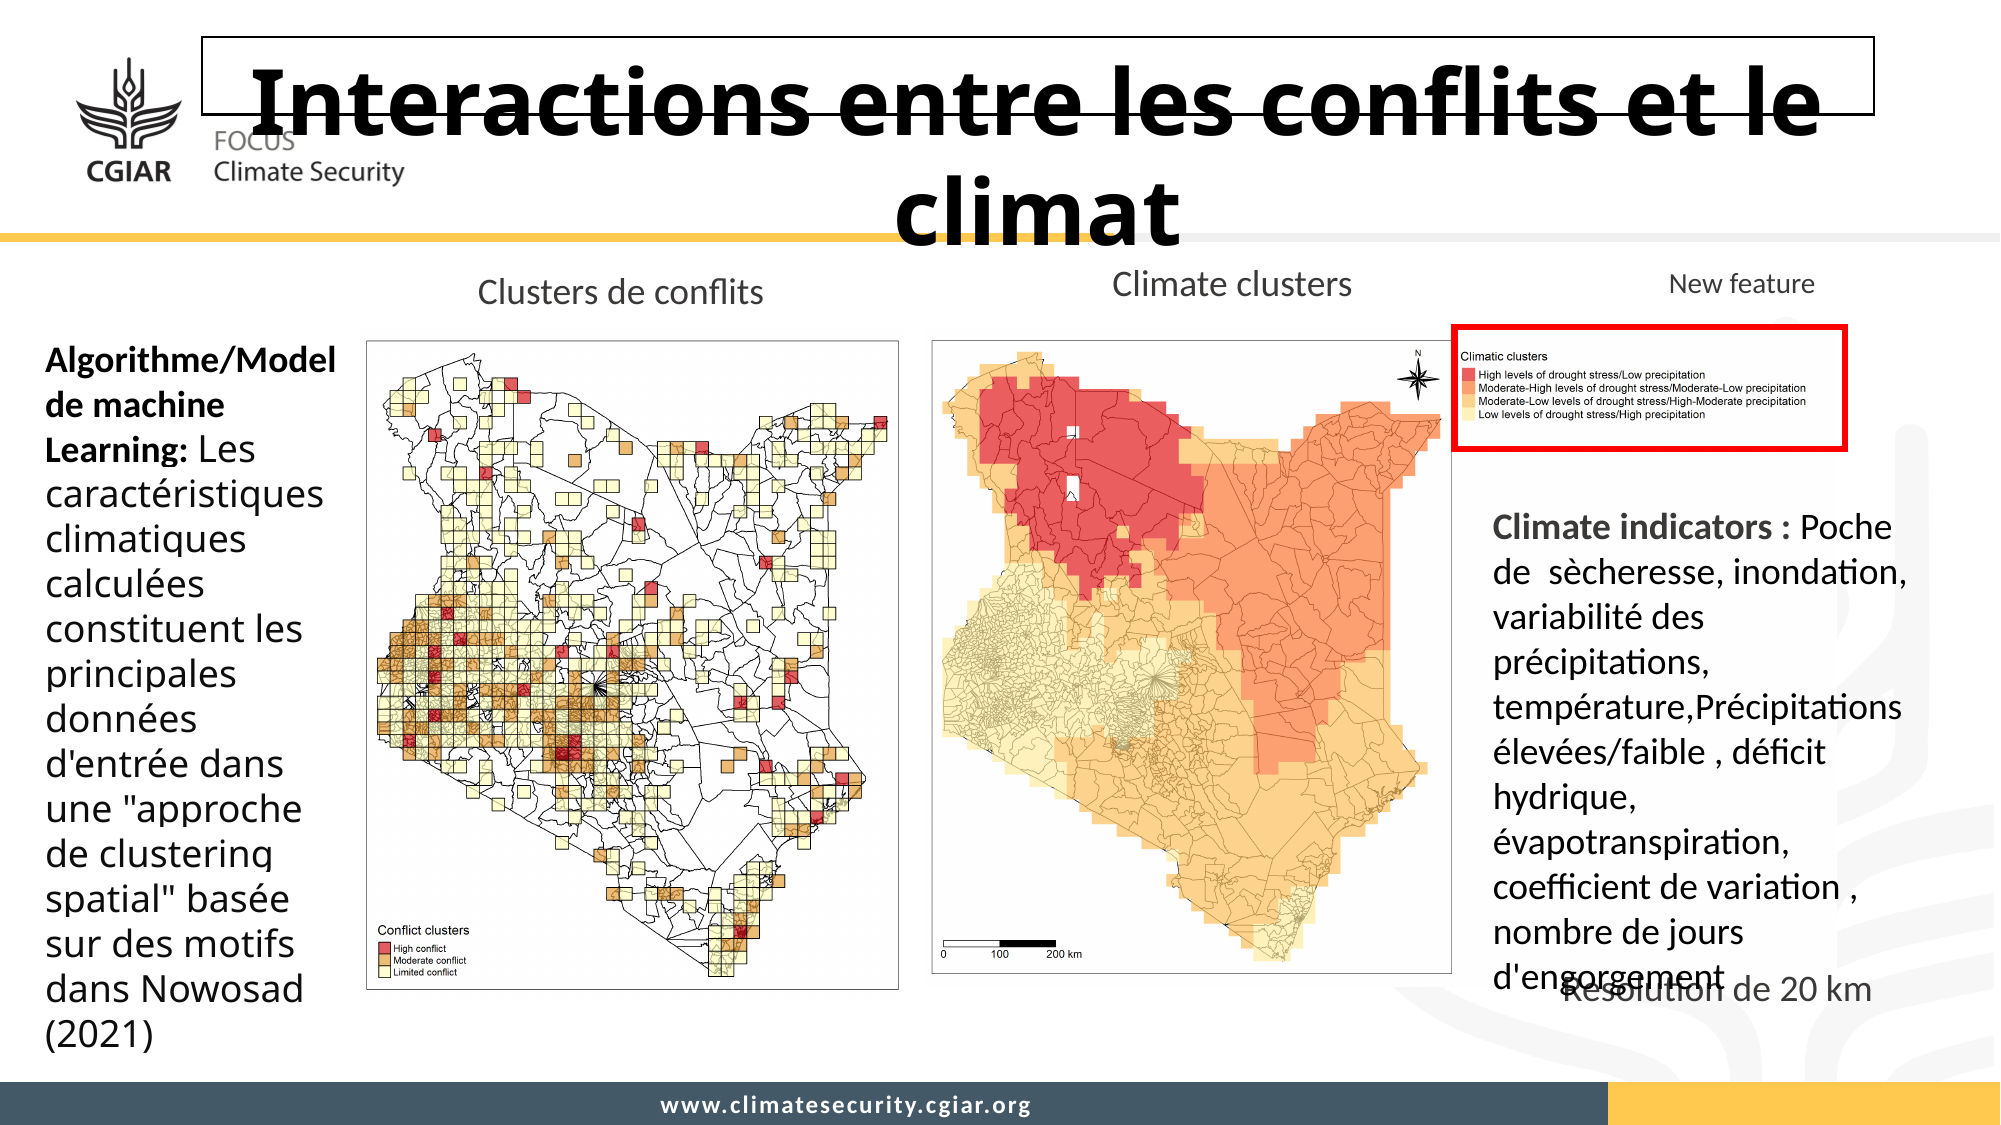

Interactions entre les conflits et le climat
Climate clusters
New feature
Clusters de conflits
Algorithme/Model de machine Learning: Les caractéristiques climatiques calculées constituent les principales données d'entrée dans une "approche de clustering spatial" basée sur des motifs dans Nowosad (2021)
Climate indicators : Poche de sècheresse, inondation, variabilité des précipitations, température,Précipitations élevées/faible , déficit hydrique, évapotranspiration, coefficient de variation , nombre de jours d'engorgement
Resolution de 20 km